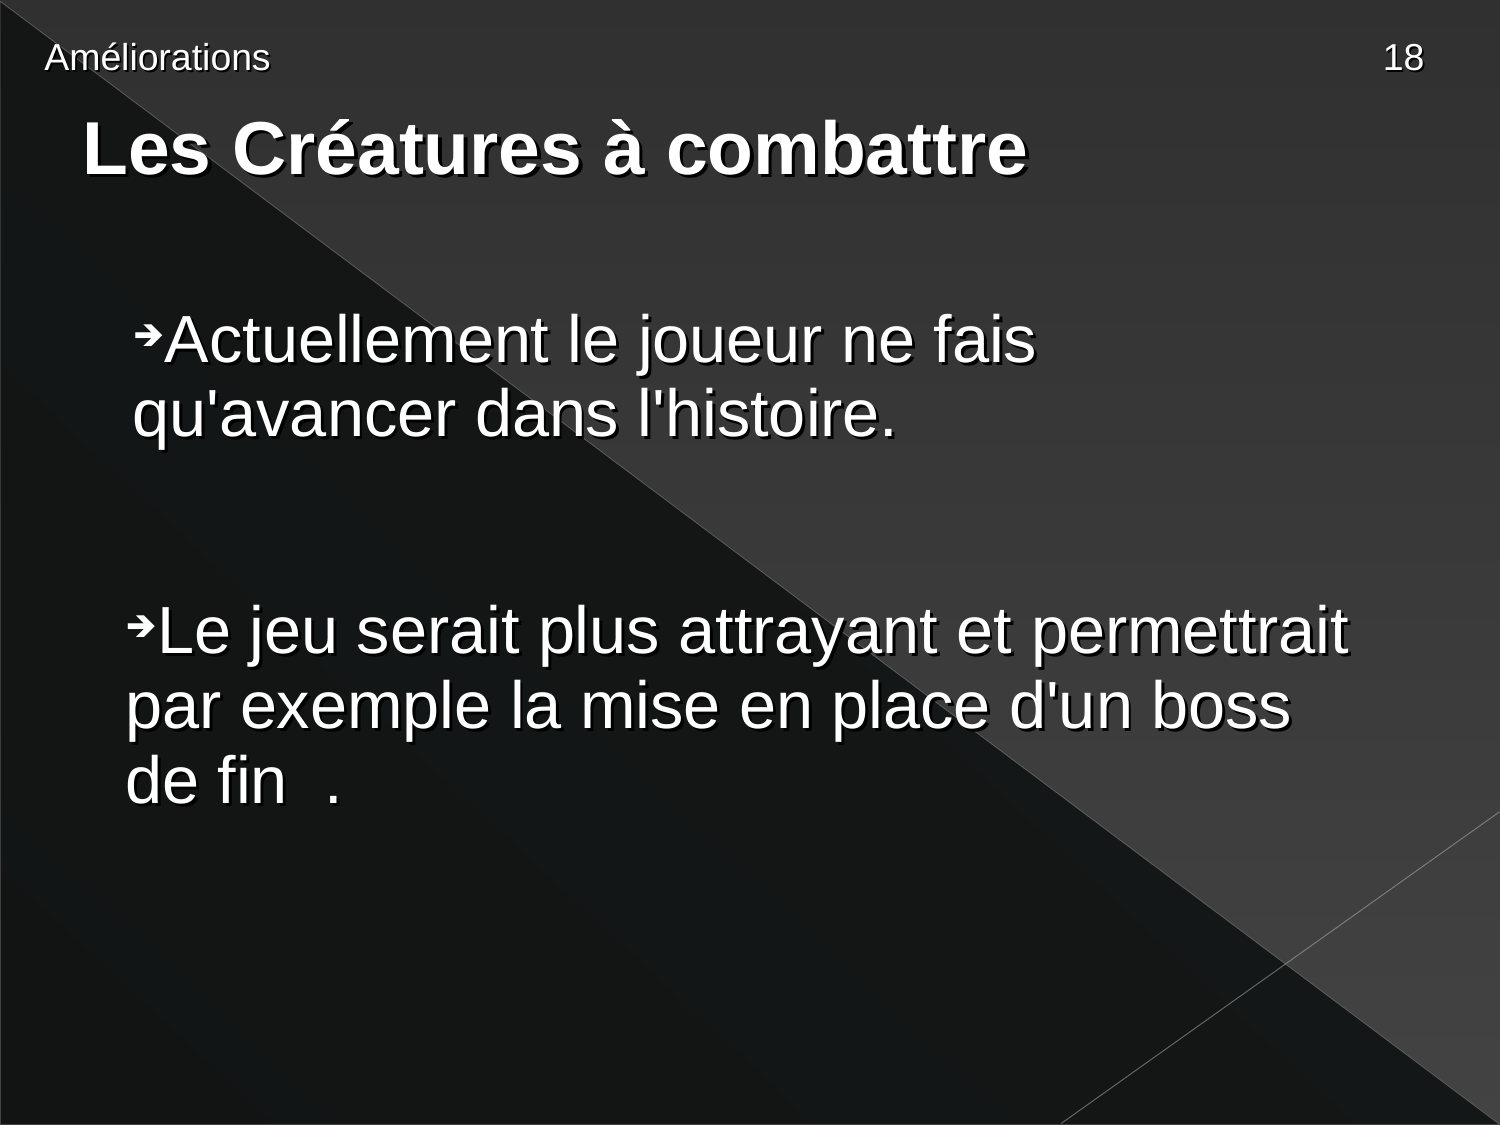

Améliorations 														 18
# Les Créatures à combattre
Actuellement le joueur ne fais qu'avancer dans l'histoire.
Le jeu serait plus attrayant et permettrait par exemple la mise en place d'un boss de fin  .